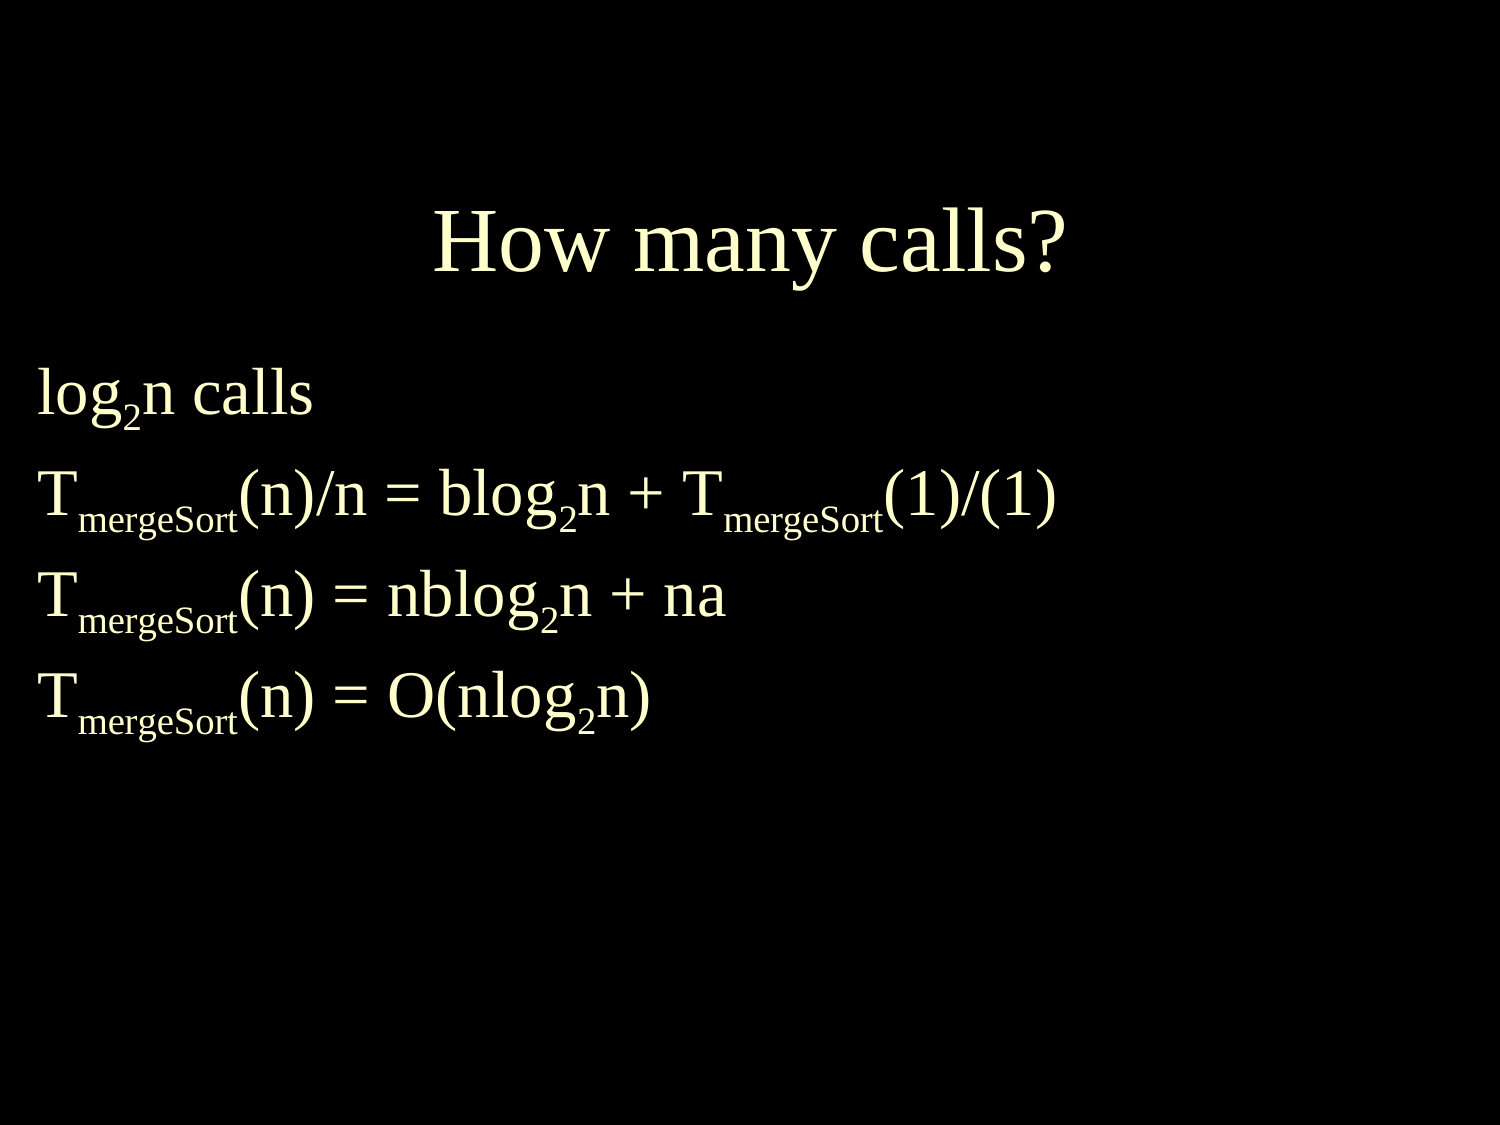

# How many calls?
log2n calls
TmergeSort(n)/n = blog2n + TmergeSort(1)/(1)
TmergeSort(n) = nblog2n + na
TmergeSort(n) = O(nlog2n)